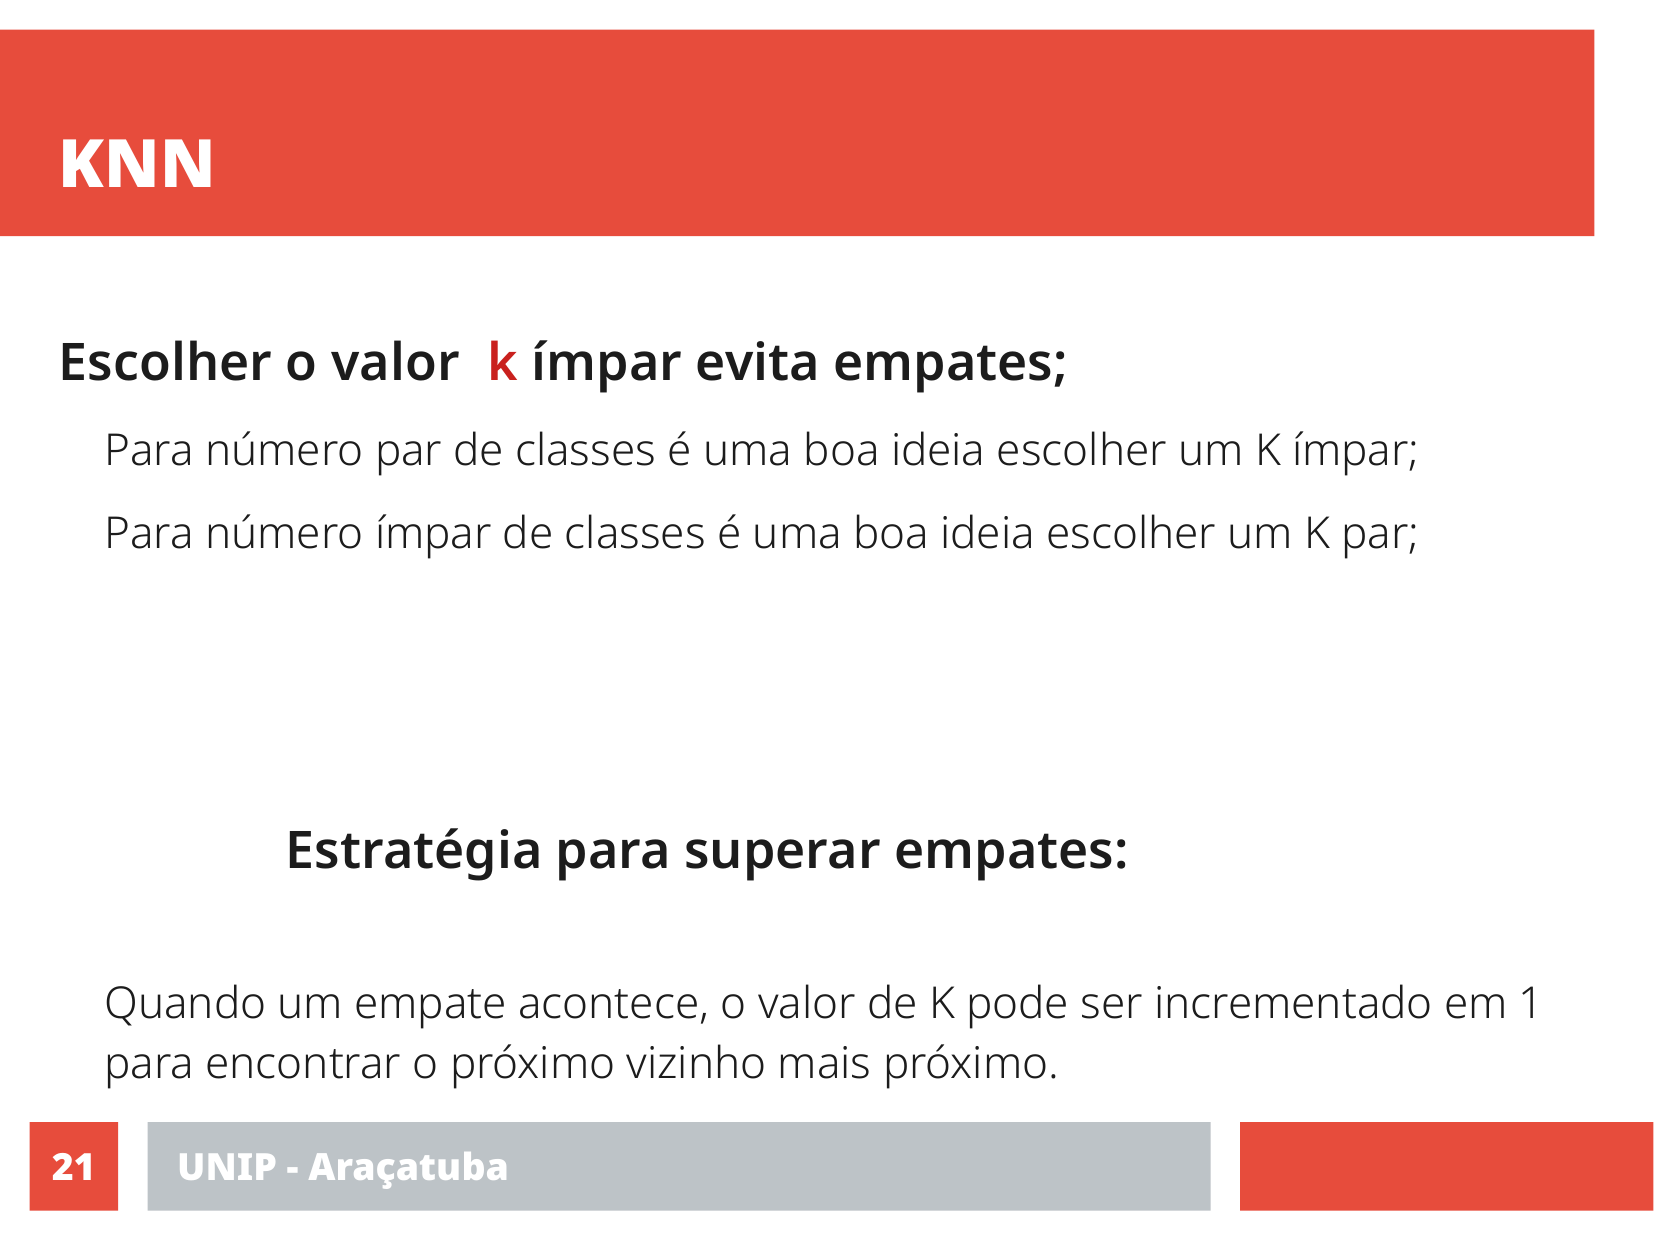

# KNN
Escolher o valor k ímpar evita empates;
Para número par de classes é uma boa ideia escolher um K ímpar;
Para número ímpar de classes é uma boa ideia escolher um K par;
Estratégia para superar empates:
Quando um empate acontece, o valor de K pode ser incrementado em 1 para encontrar o próximo vizinho mais próximo.
21
UNIP - Araçatuba